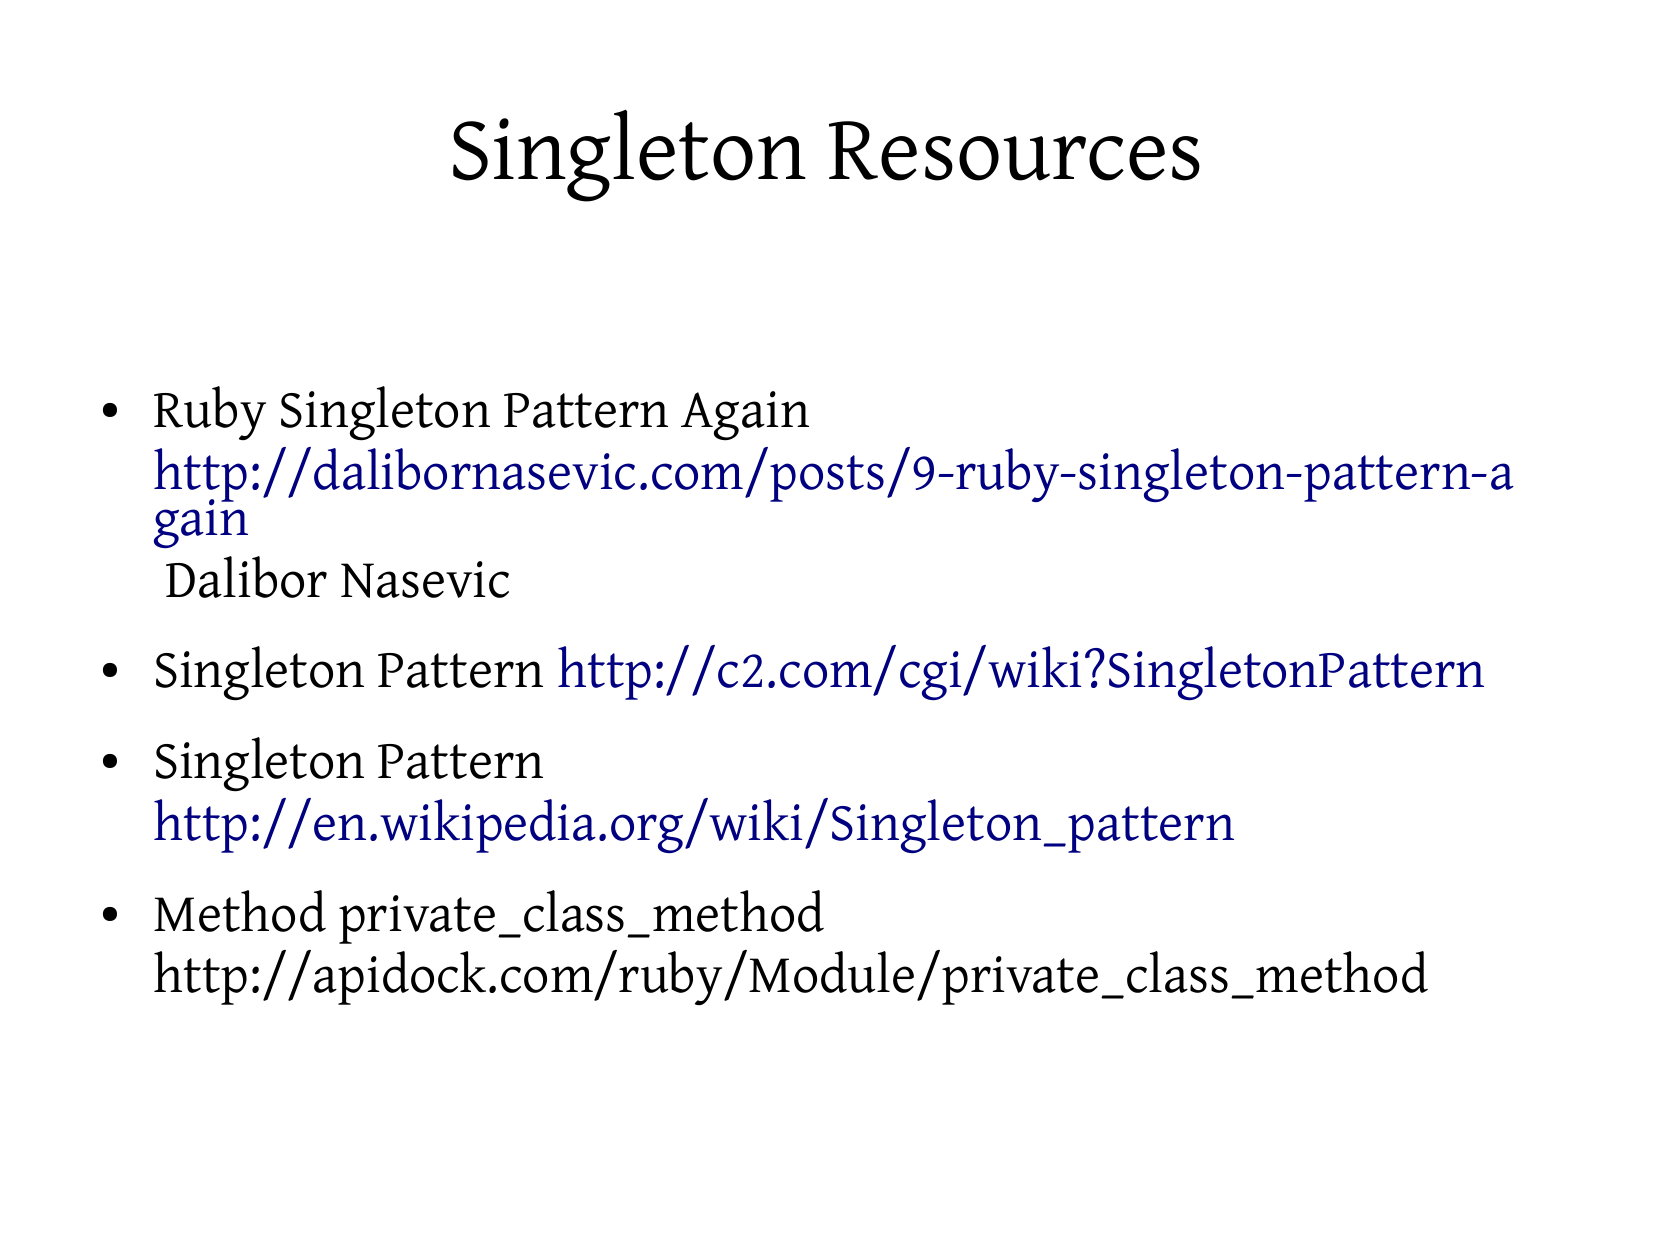

# Singleton Resources
Ruby Singleton Pattern Againhttp://dalibornasevic.com/posts/9-ruby-singleton-pattern-again Dalibor Nasevic
Singleton Pattern http://c2.com/cgi/wiki?SingletonPattern
Singleton Pattern http://en.wikipedia.org/wiki/Singleton_pattern
Method private_class_method http://apidock.com/ruby/Module/private_class_method